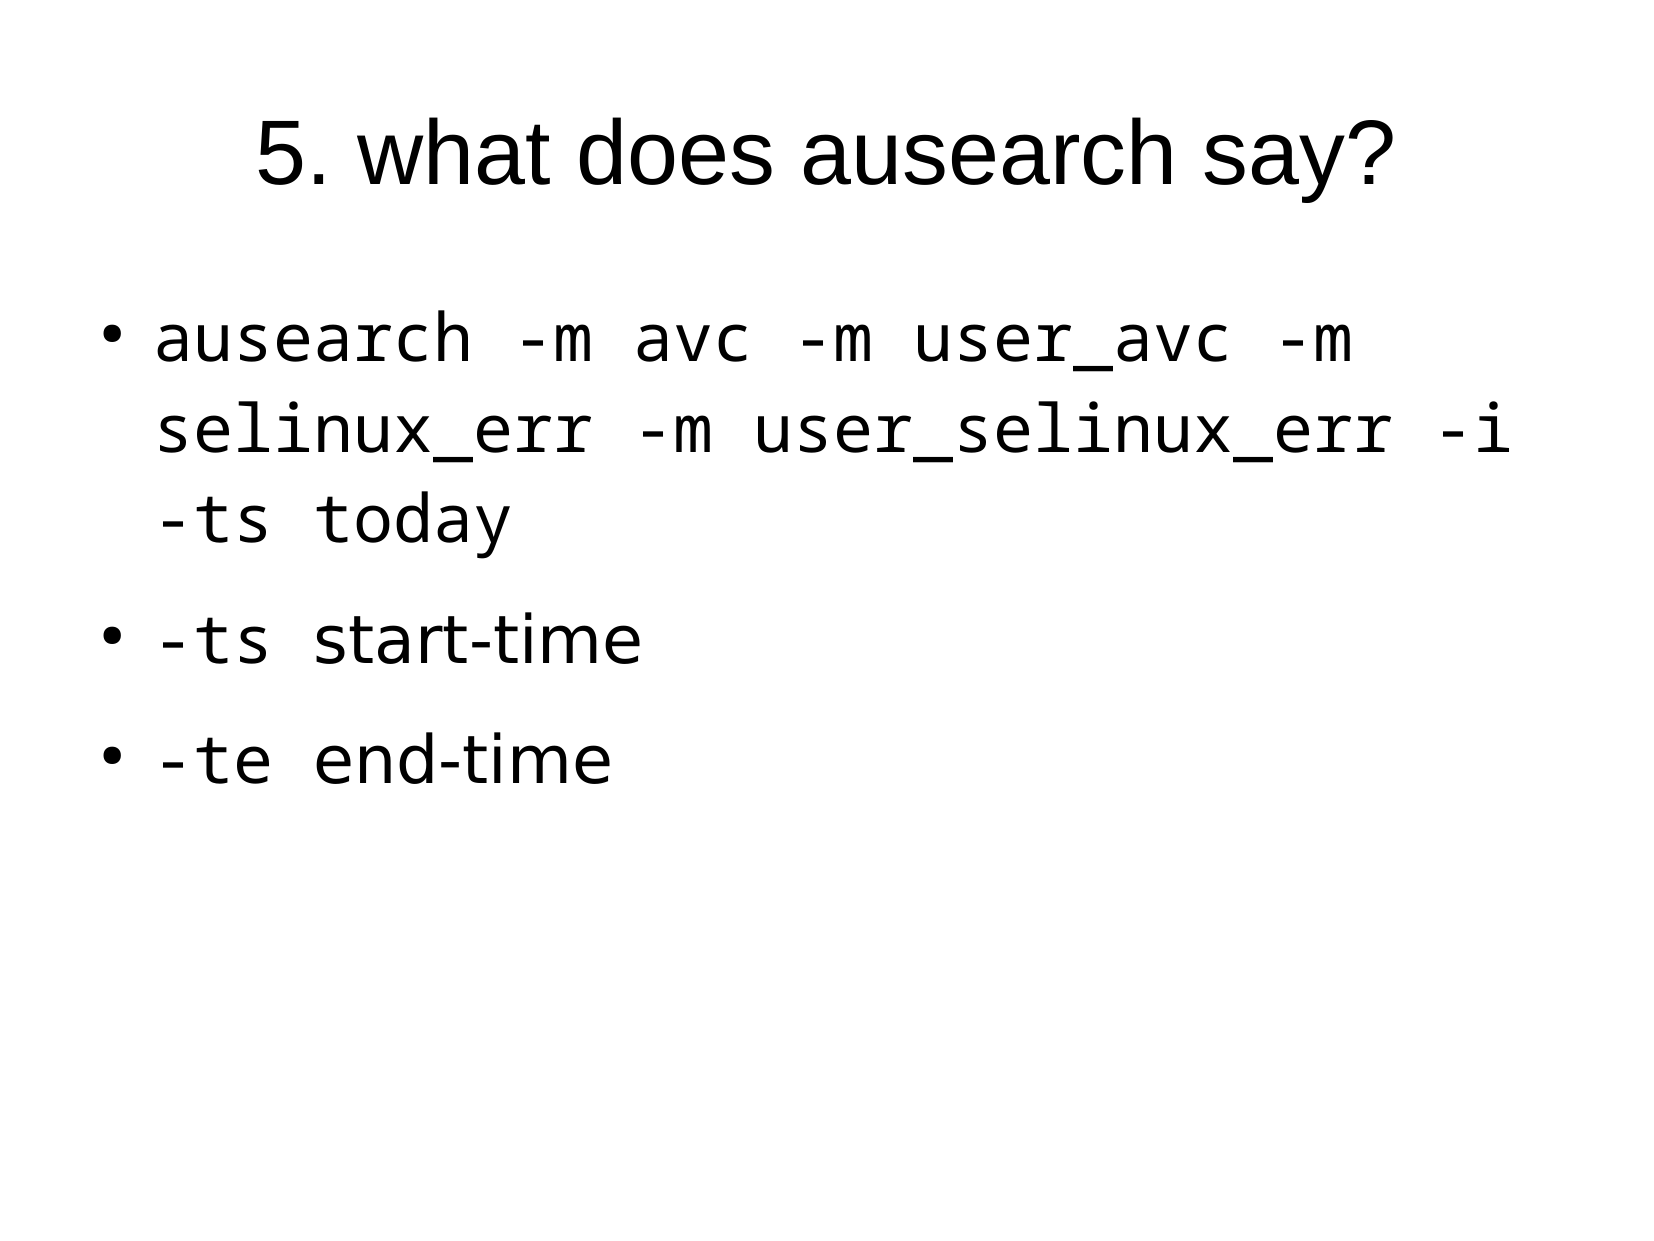

# 5. what does ausearch say?
ausearch -m avc -m user_avc -m selinux_err -m user_selinux_err -i -ts today
-ts start-time
-te end-time